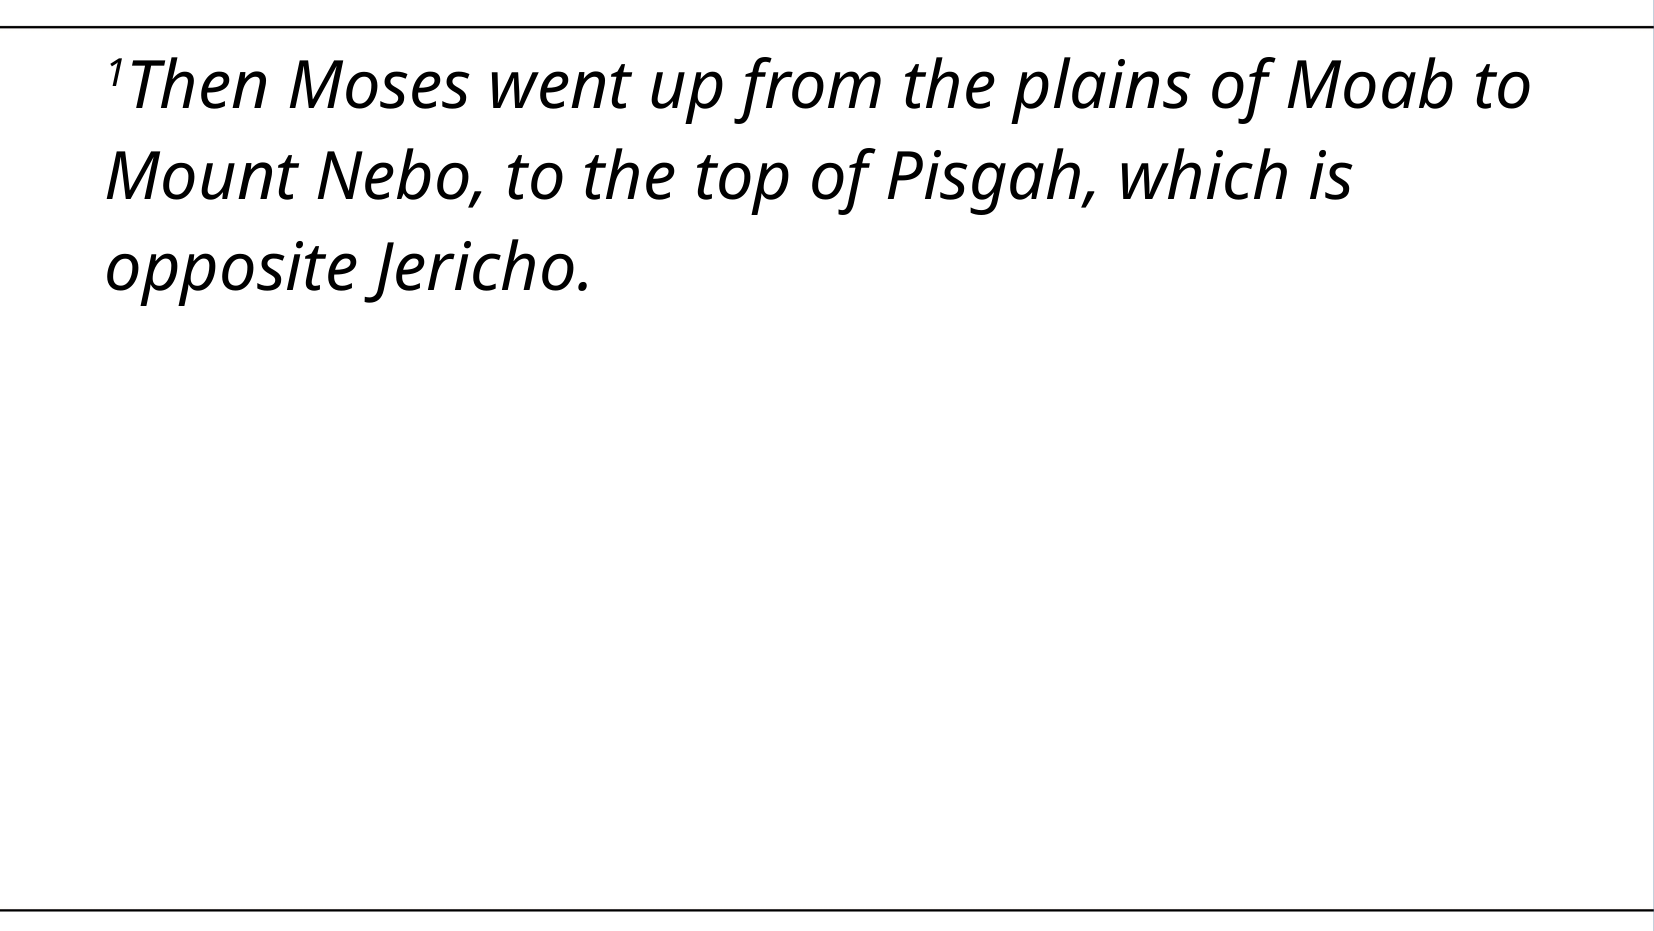

1Then Moses went up from the plains of Moab to Mount Nebo, to the top of Pisgah, which is opposite Jericho.